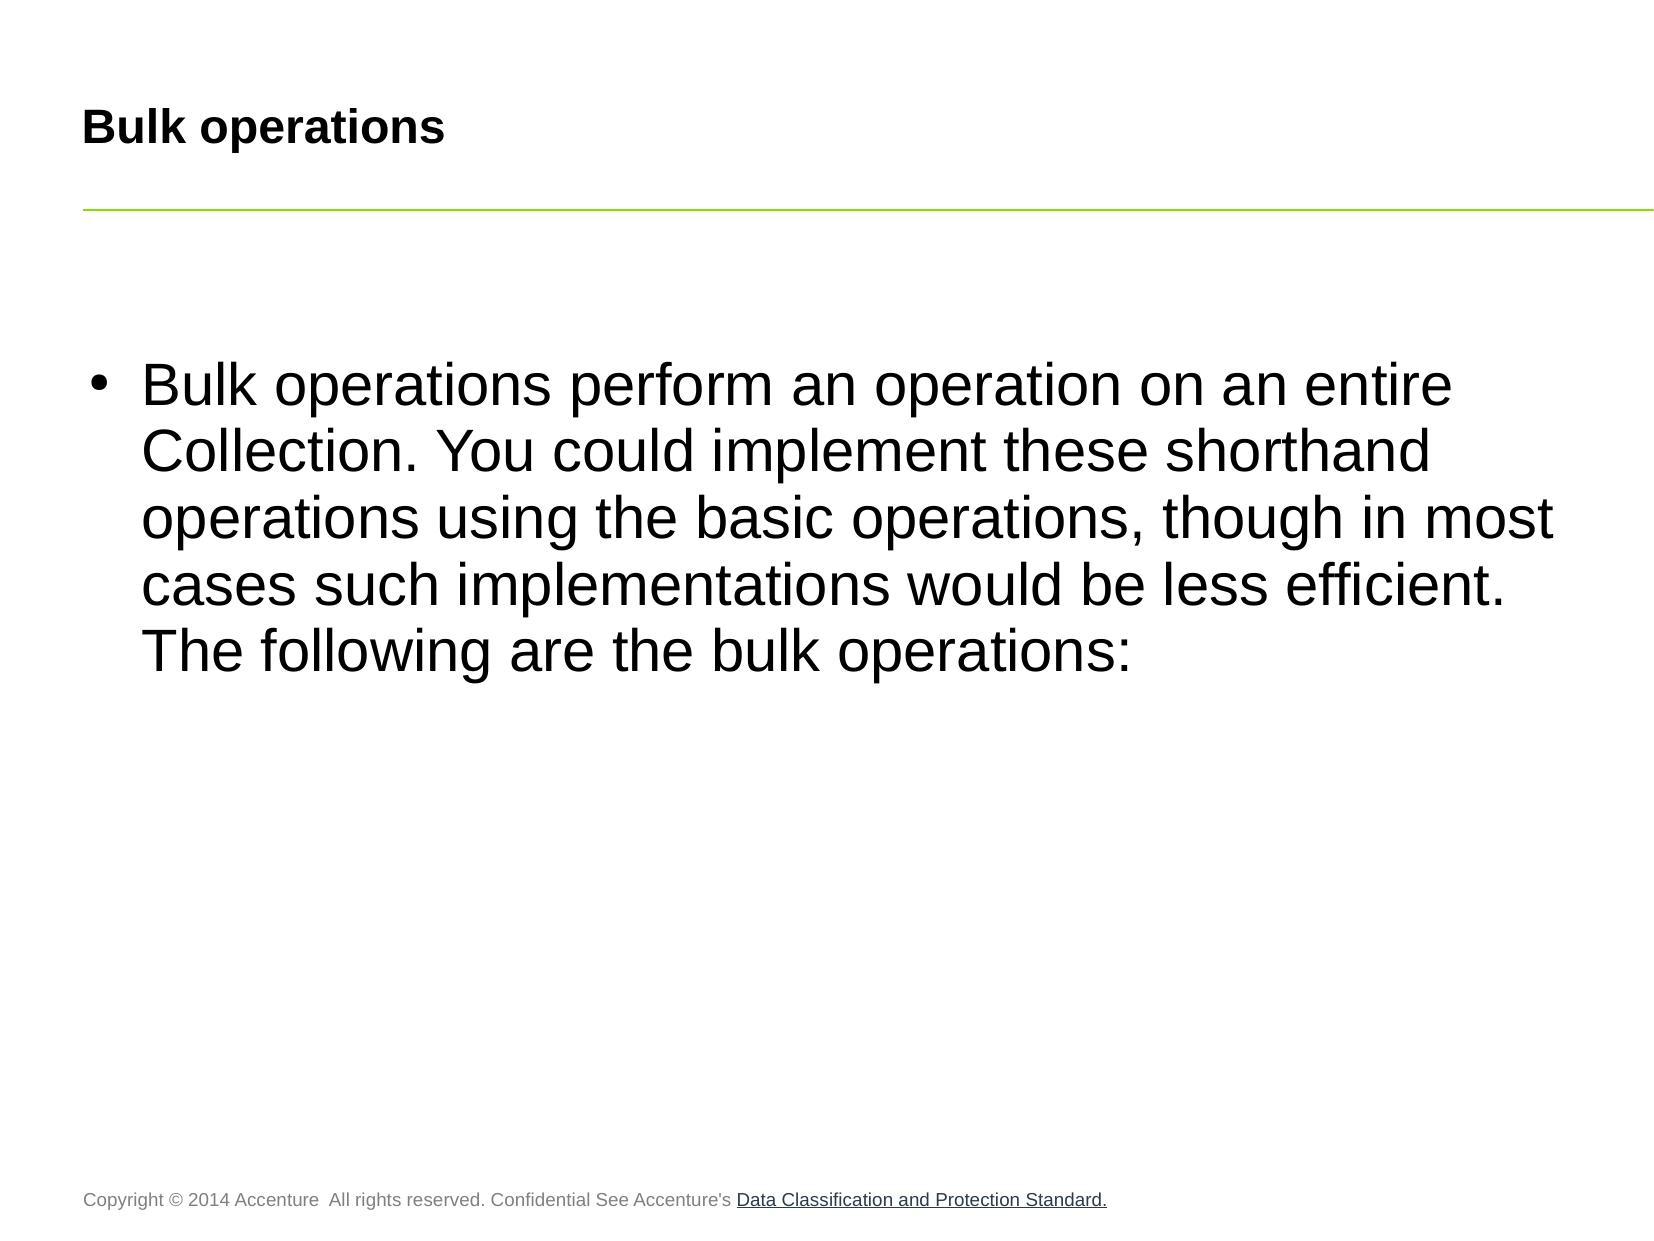

# Bulk operations
Bulk operations perform an operation on an entire Collection. You could implement these shorthand operations using the basic operations, though in most cases such implementations would be less efficient. The following are the bulk operations: